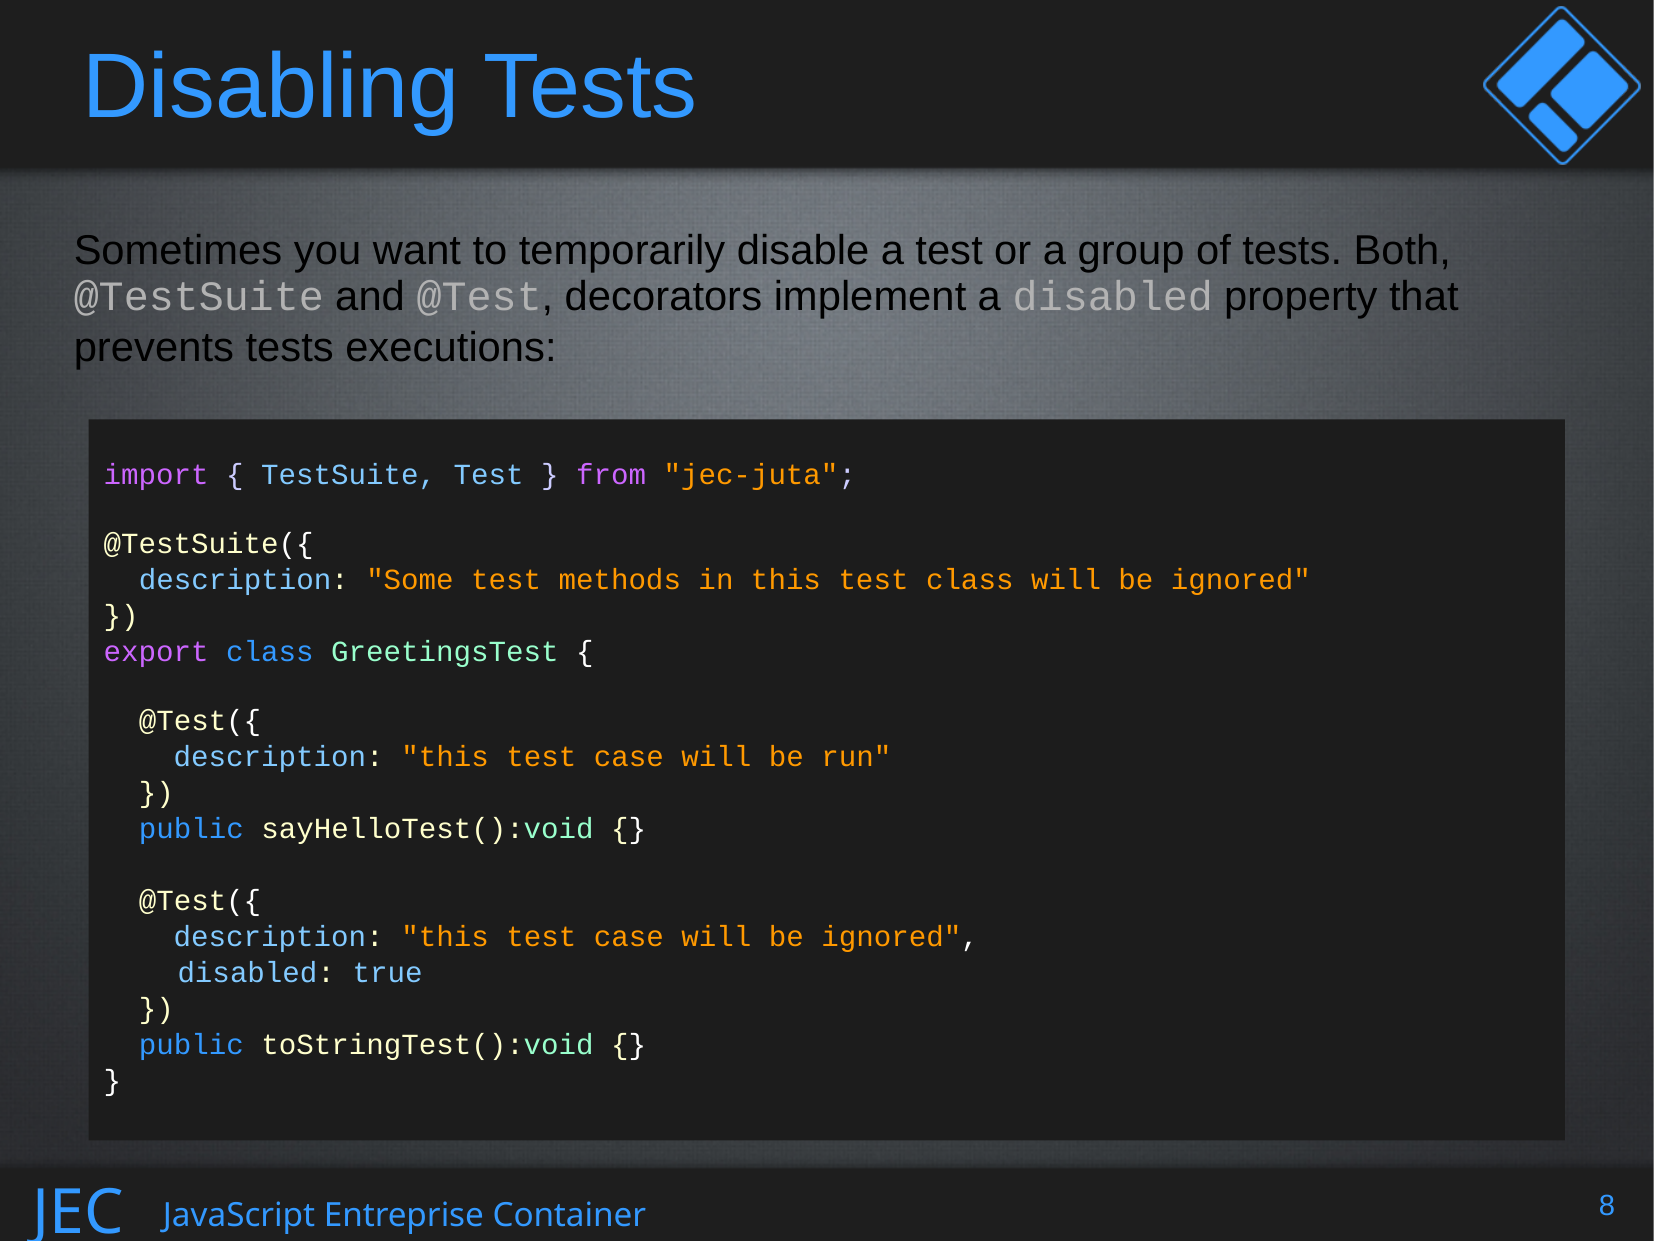

# Disabling Tests
Sometimes you want to temporarily disable a test or a group of tests. Both, @TestSuite and @Test, decorators implement a disabled property that prevents tests executions:
import { TestSuite, Test } from "jec-juta";
@TestSuite({
 description: "Some test methods in this test class will be ignored"
})
export class GreetingsTest {
 @Test({
 description: "this test case will be run"
 })
 public sayHelloTest():void {}
 @Test({
 description: "this test case will be ignored",
	disabled: true
 })
 public toStringTest():void {}
}
JEC
8
JavaScript Entreprise Container